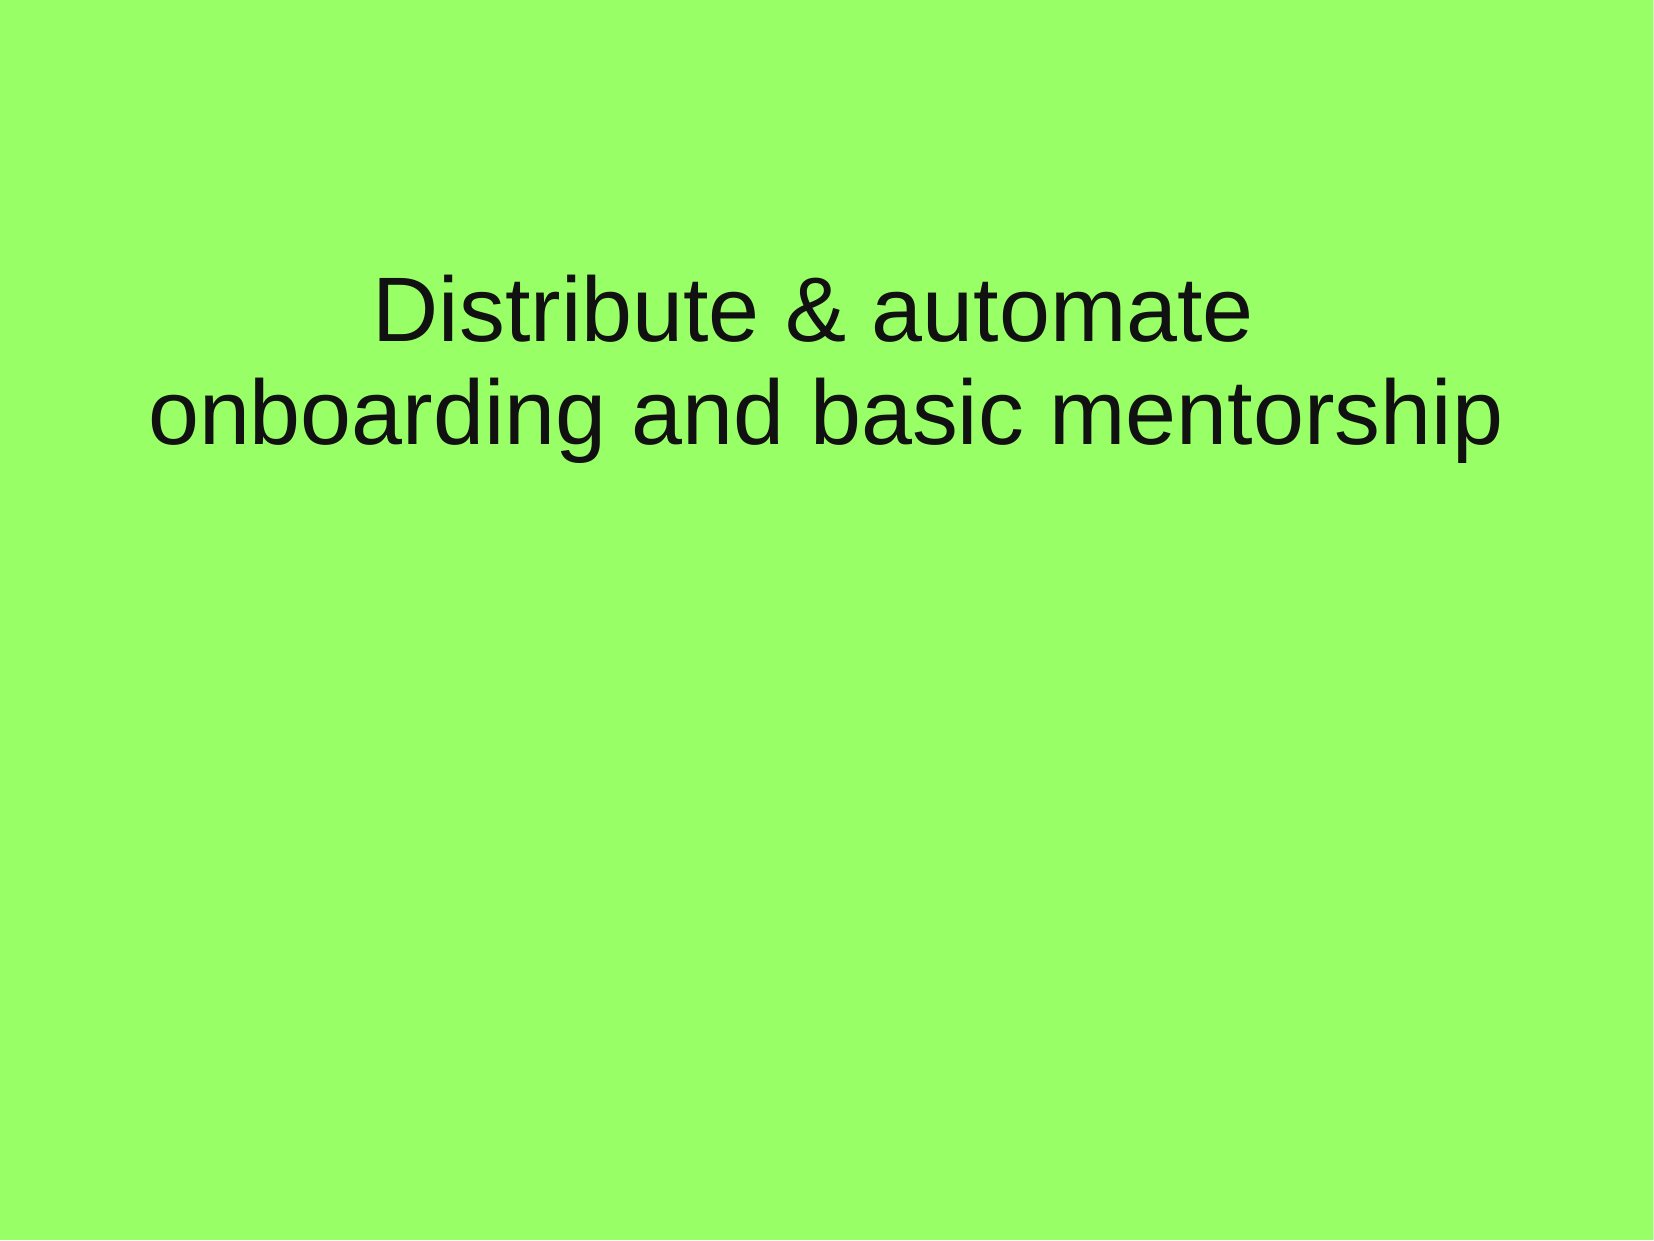

# Distribute & automate onboarding and basic mentorship